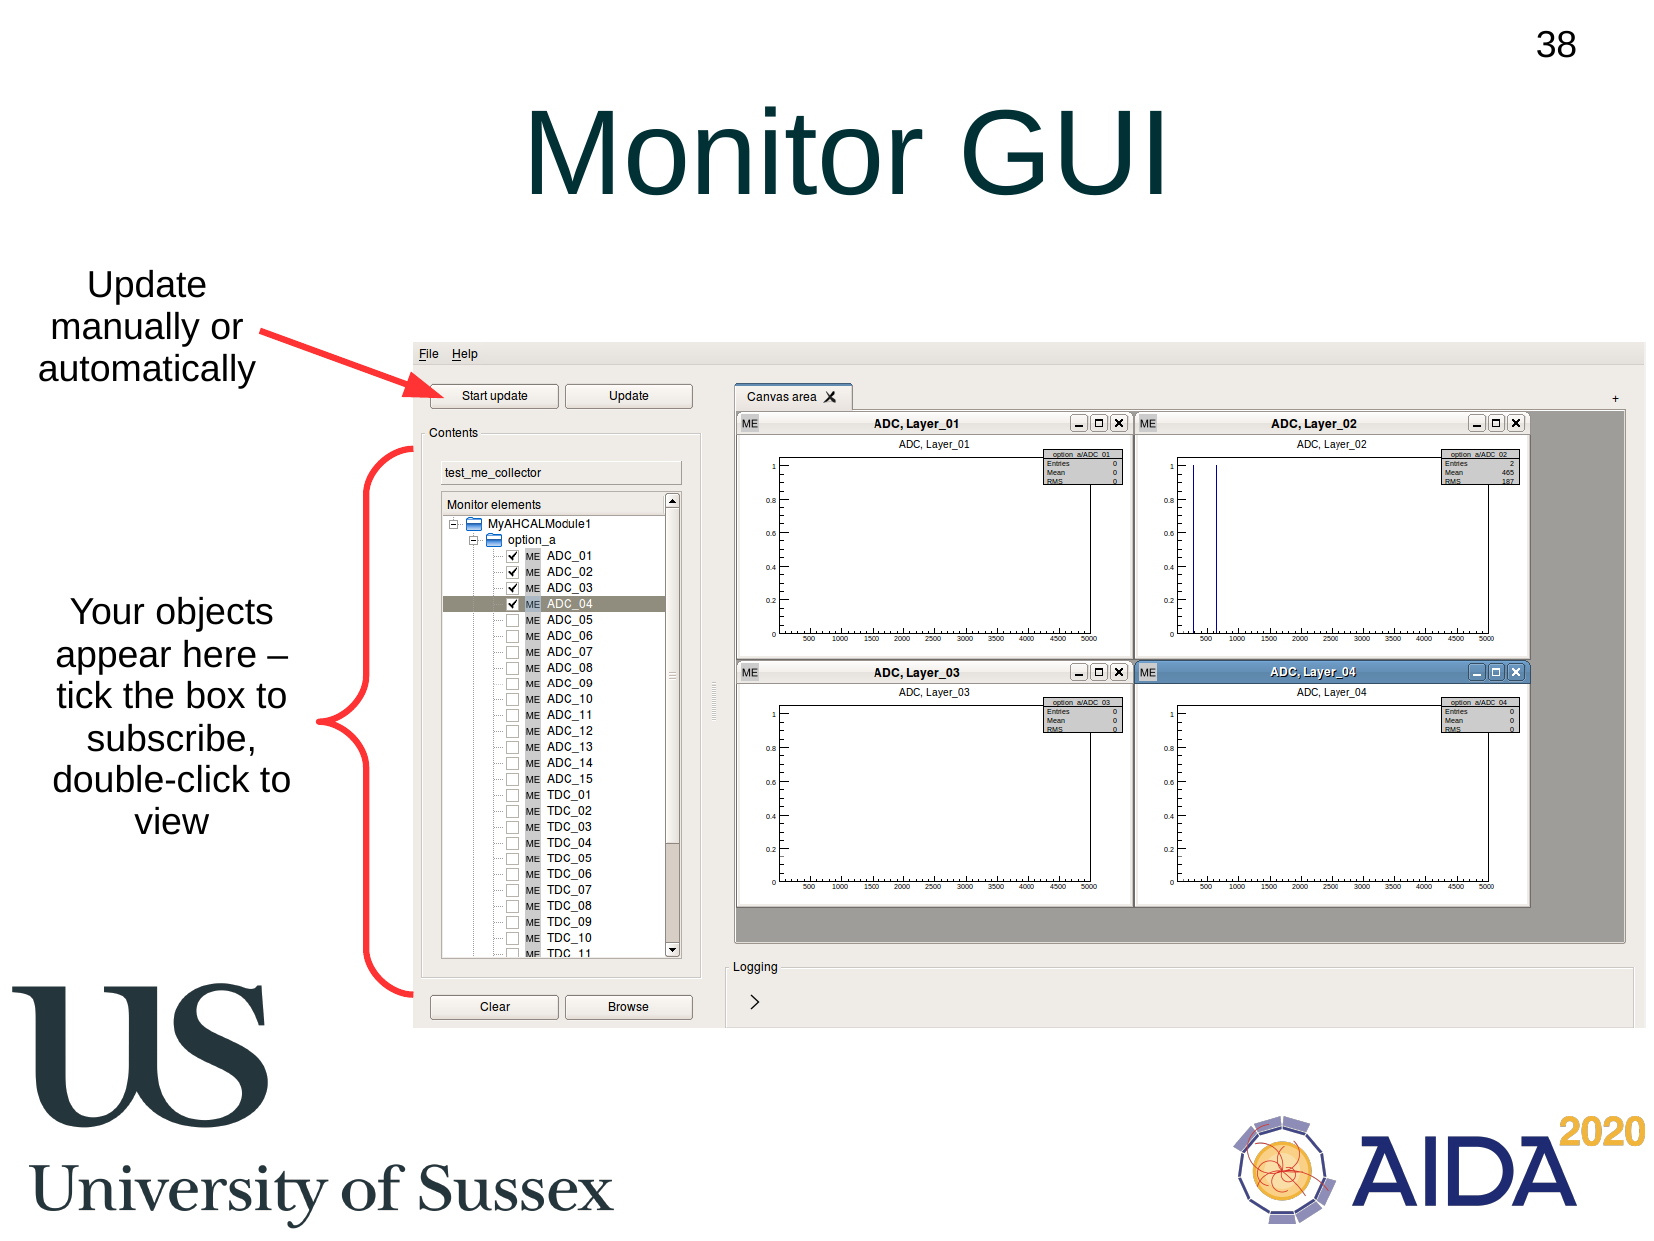

# Monitor GUI
Update manually or automatically
Your objects appear here – tick the box to subscribe, double-click to view